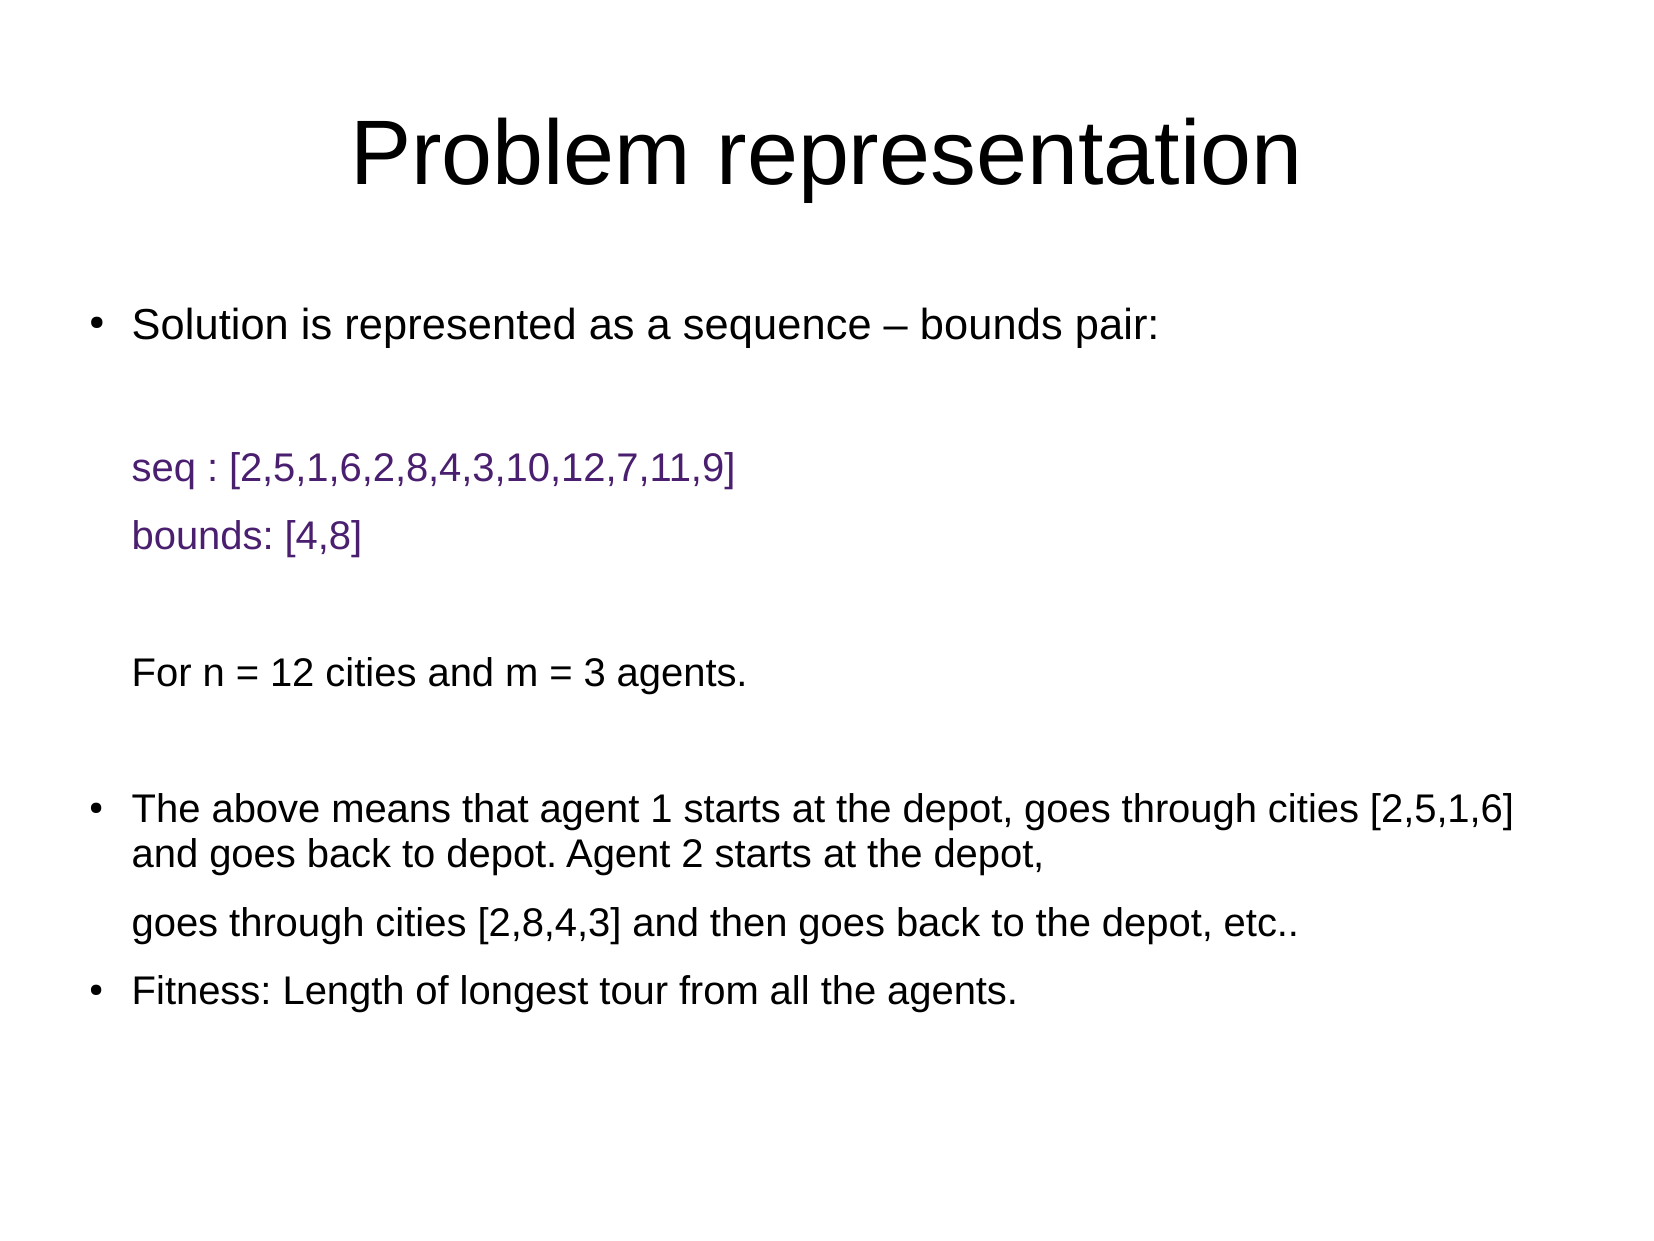

# Problem representation
Solution is represented as a sequence – bounds pair:
seq : [2,5,1,6,2,8,4,3,10,12,7,11,9]
bounds: [4,8]
For n = 12 cities and m = 3 agents.
The above means that agent 1 starts at the depot, goes through cities [2,5,1,6] and goes back to depot. Agent 2 starts at the depot,
goes through cities [2,8,4,3] and then goes back to the depot, etc..
Fitness: Length of longest tour from all the agents.